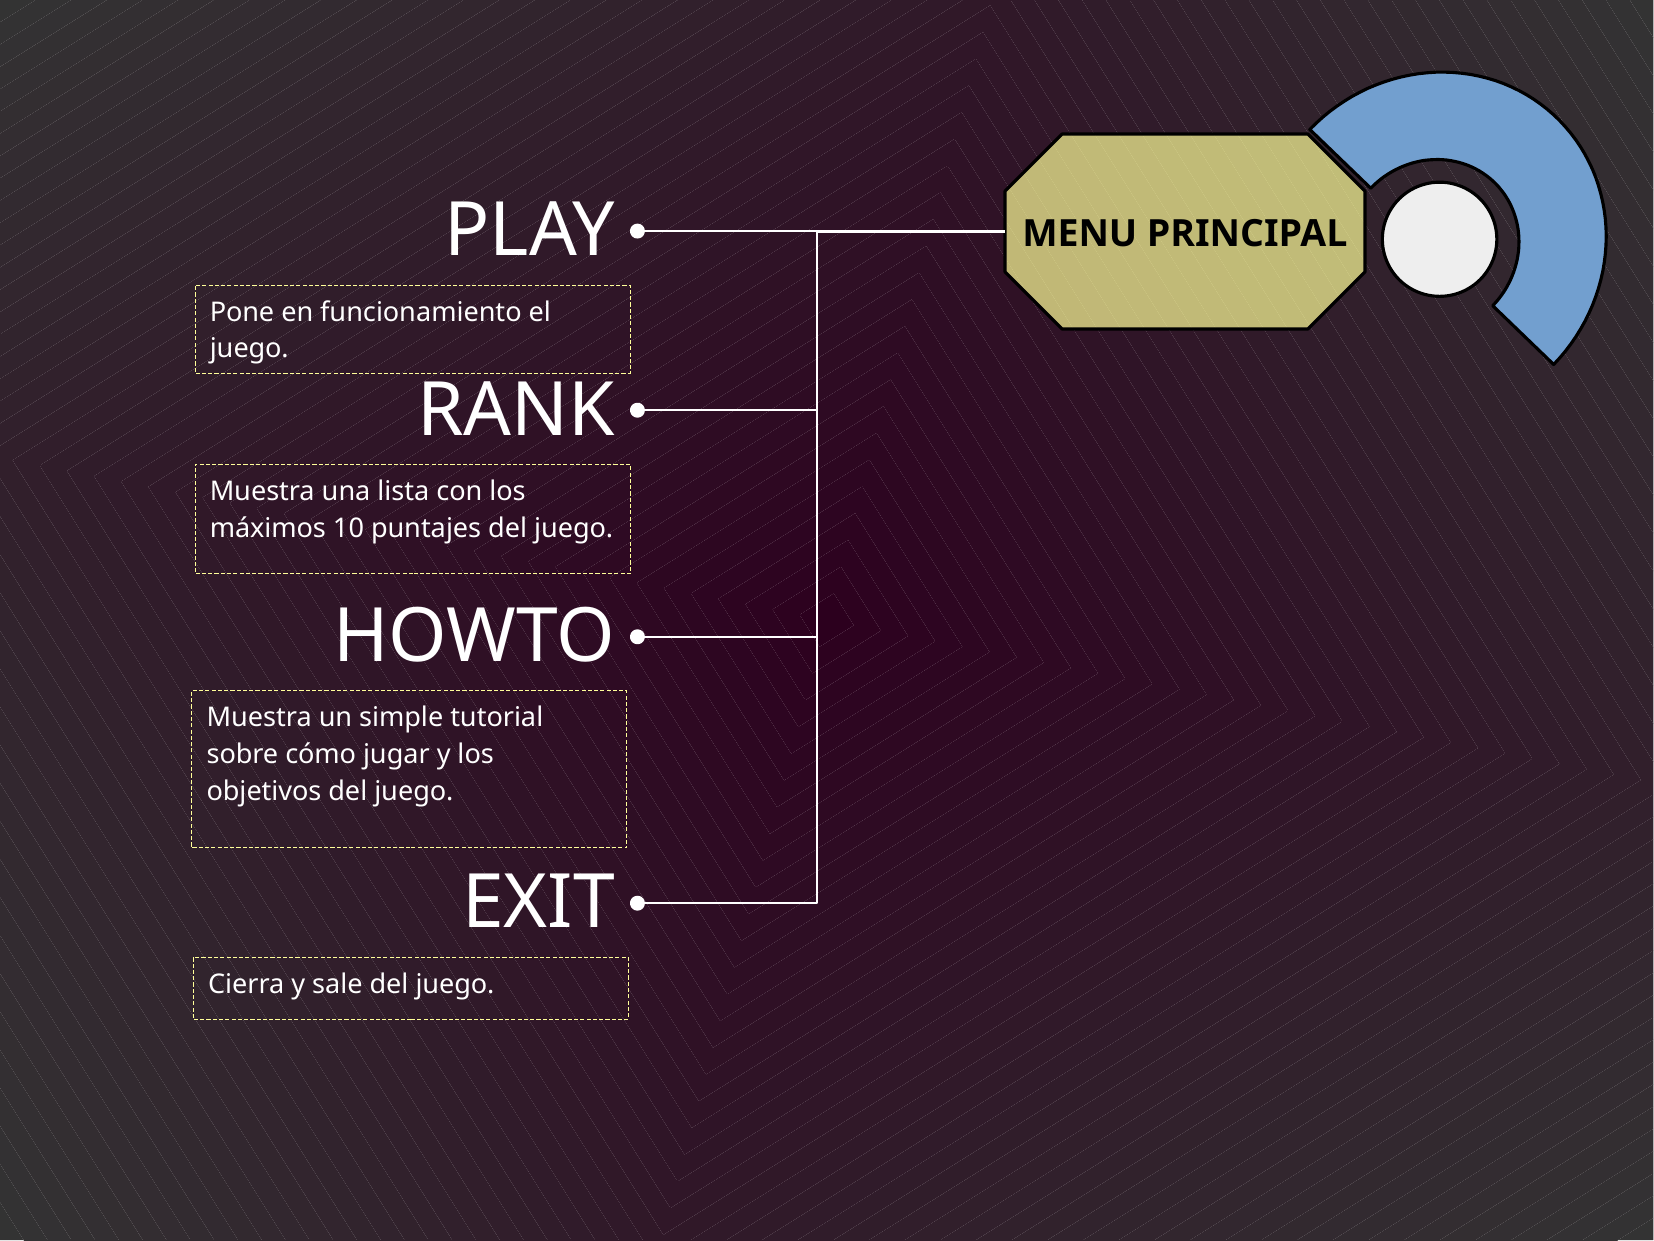

MENU PRINCIPAL
PLAY
Pone en funcionamiento el juego.
RANK
Muestra una lista con los máximos 10 puntajes del juego.
HOWTO
Muestra un simple tutorial sobre cómo jugar y los objetivos del juego.
EXIT
Cierra y sale del juego.